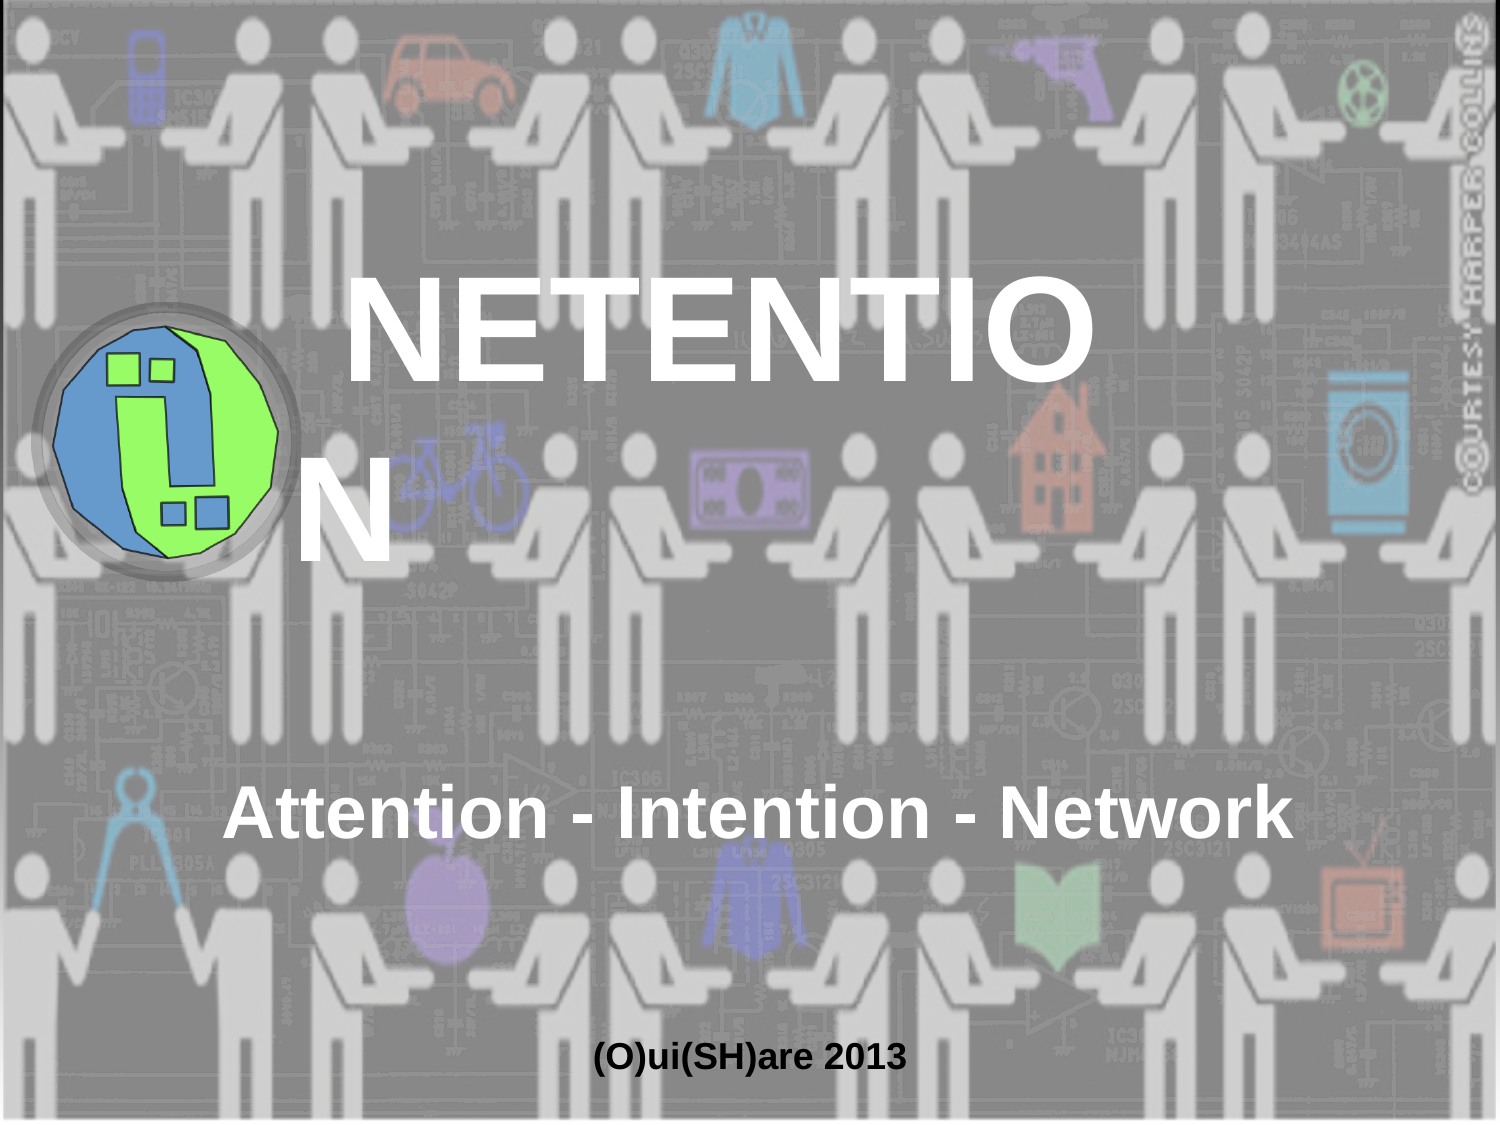

# NETENTION
 Attention - Intention - Network
(O)ui(SH)are 2013